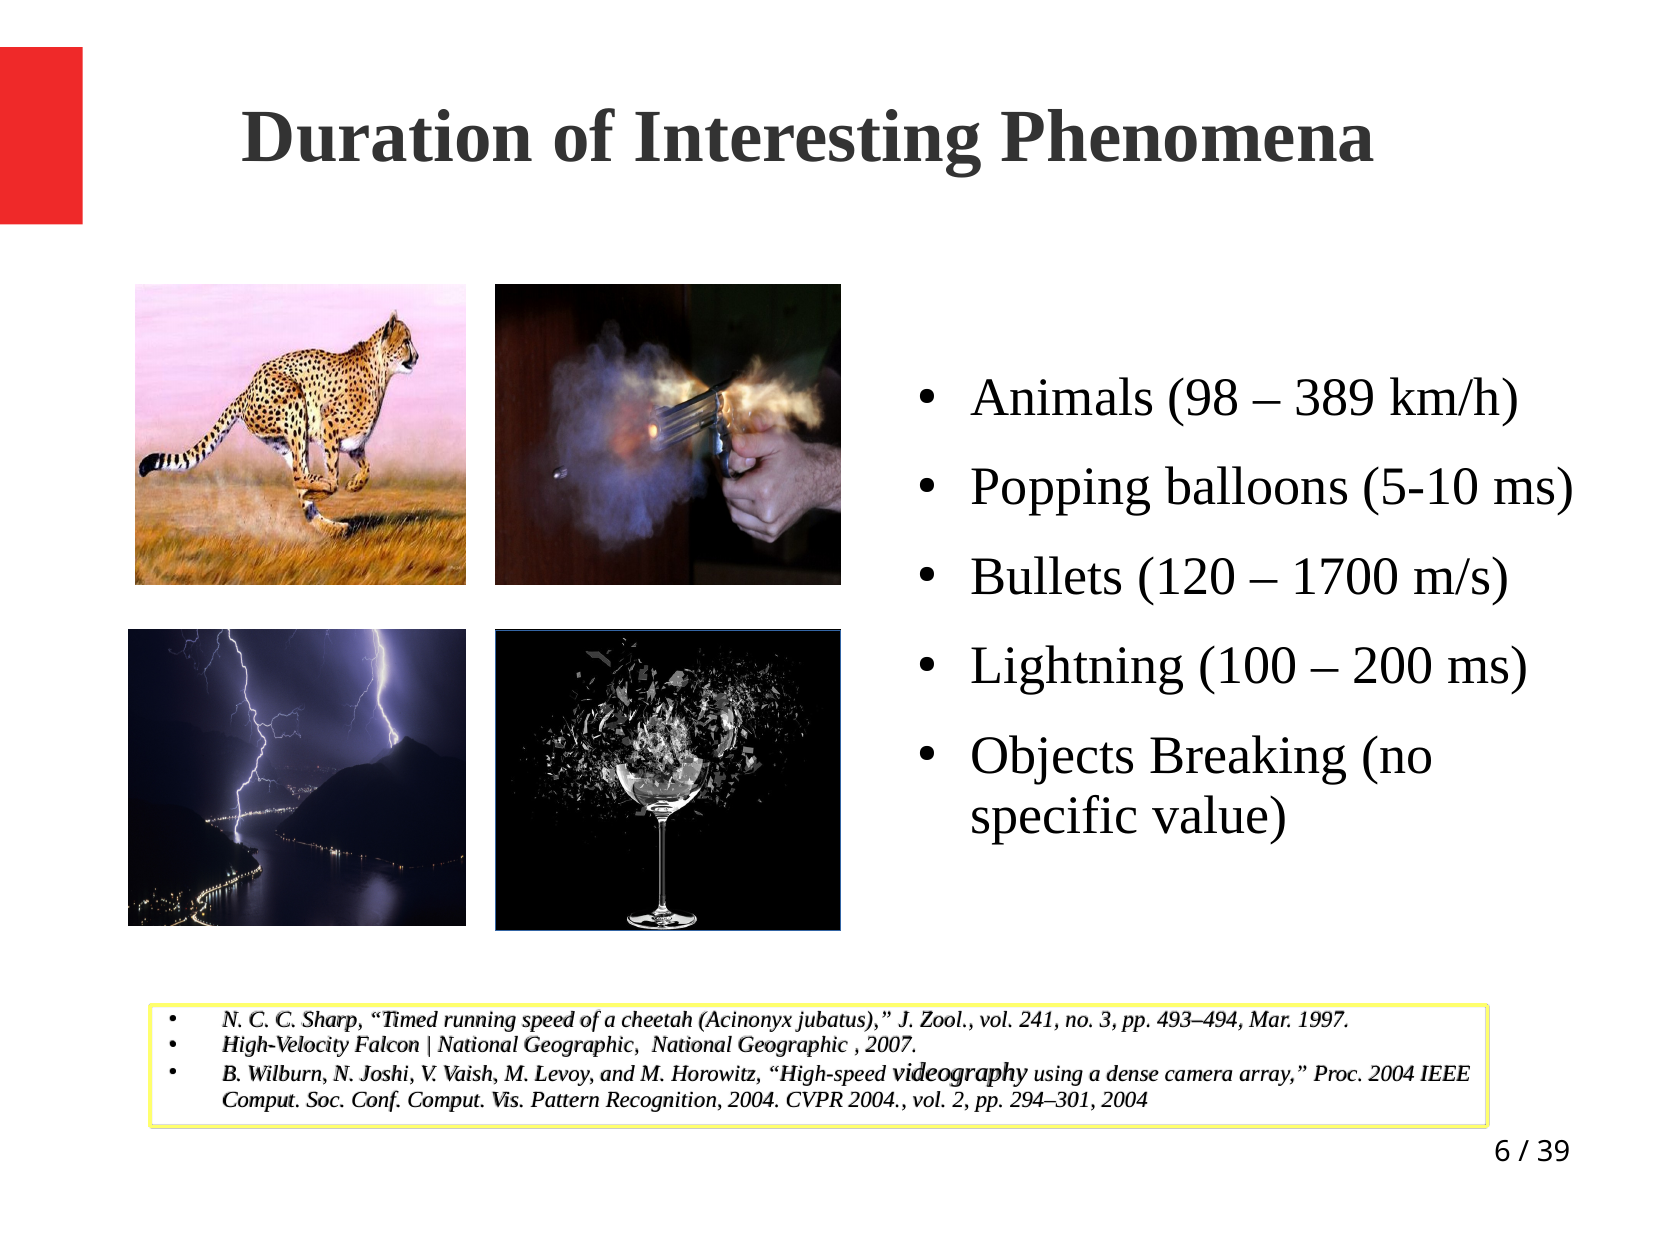

# Duration of Interesting Phenomena
Animals (98 – 389 km/h)
Popping balloons (5-10 ms)
Bullets (120 – 1700 m/s)
Lightning (100 – 200 ms)
Objects Breaking (no specific value)
N. C. C. Sharp, “Timed running speed of a cheetah (Acinonyx jubatus),” J. Zool., vol. 241, no. 3, pp. 493–494, Mar. 1997.
High-Velocity Falcon | National Geographic, National Geographic , 2007.
B. Wilburn, N. Joshi, V. Vaish, M. Levoy, and M. Horowitz, “High-speed videography using a dense camera array,” Proc. 2004 IEEE Comput. Soc. Conf. Comput. Vis. Pattern Recognition, 2004. CVPR 2004., vol. 2, pp. 294–301, 2004
6